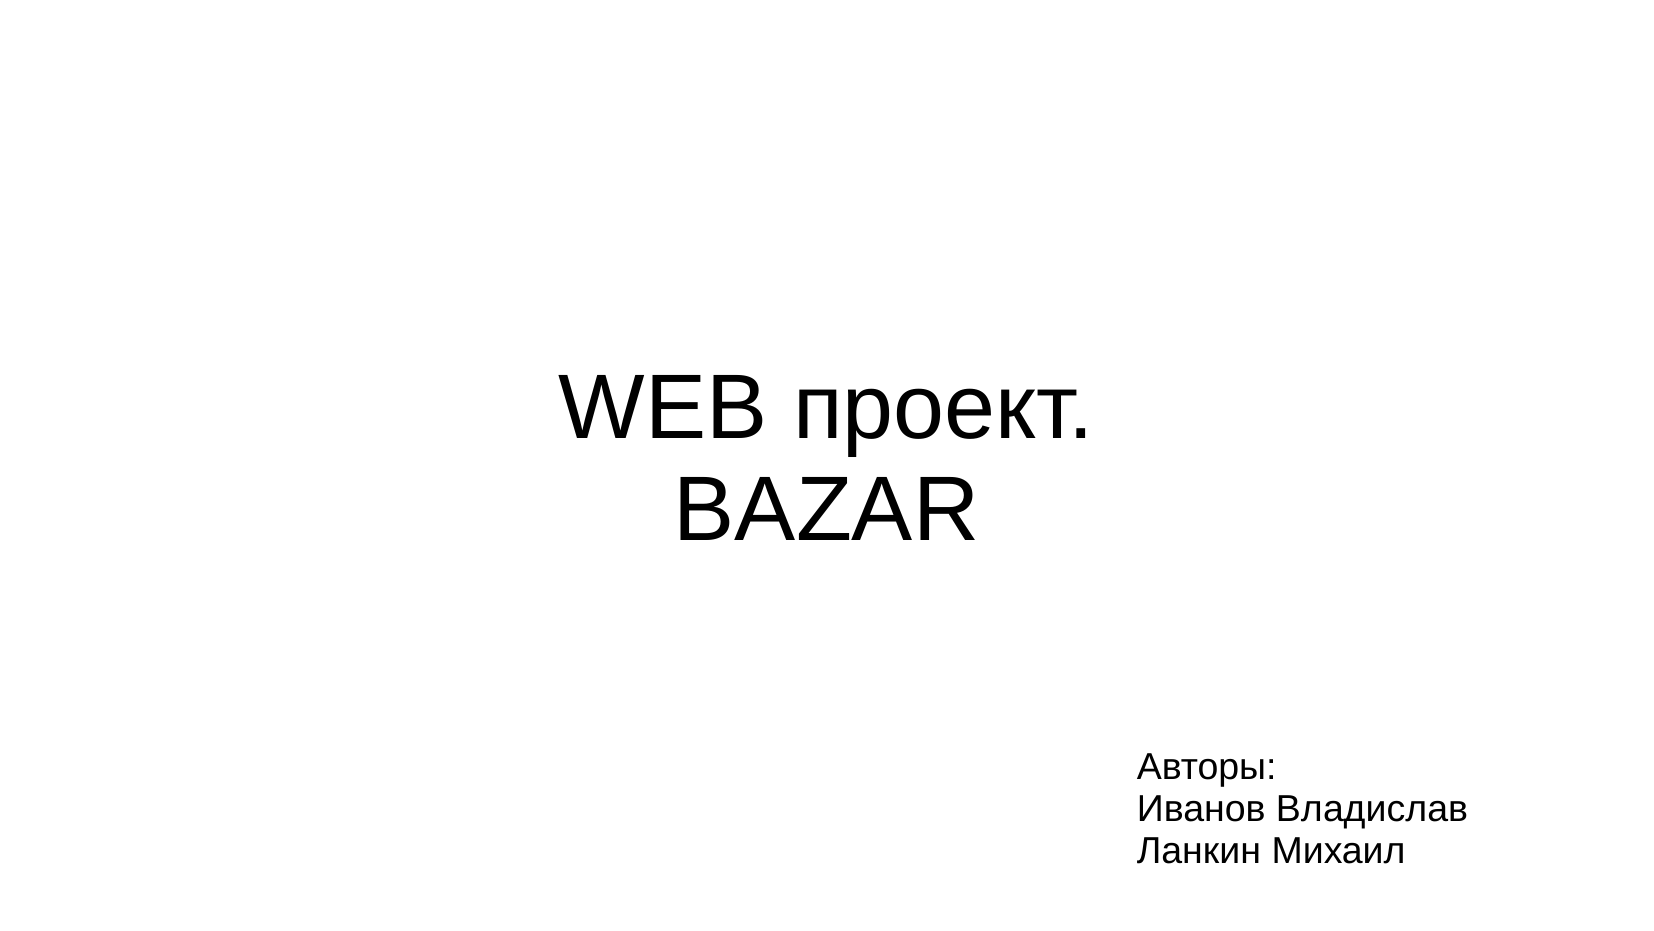

# WEB проект. BAZAR
Авторы:
Иванов Владислав
Ланкин Михаил